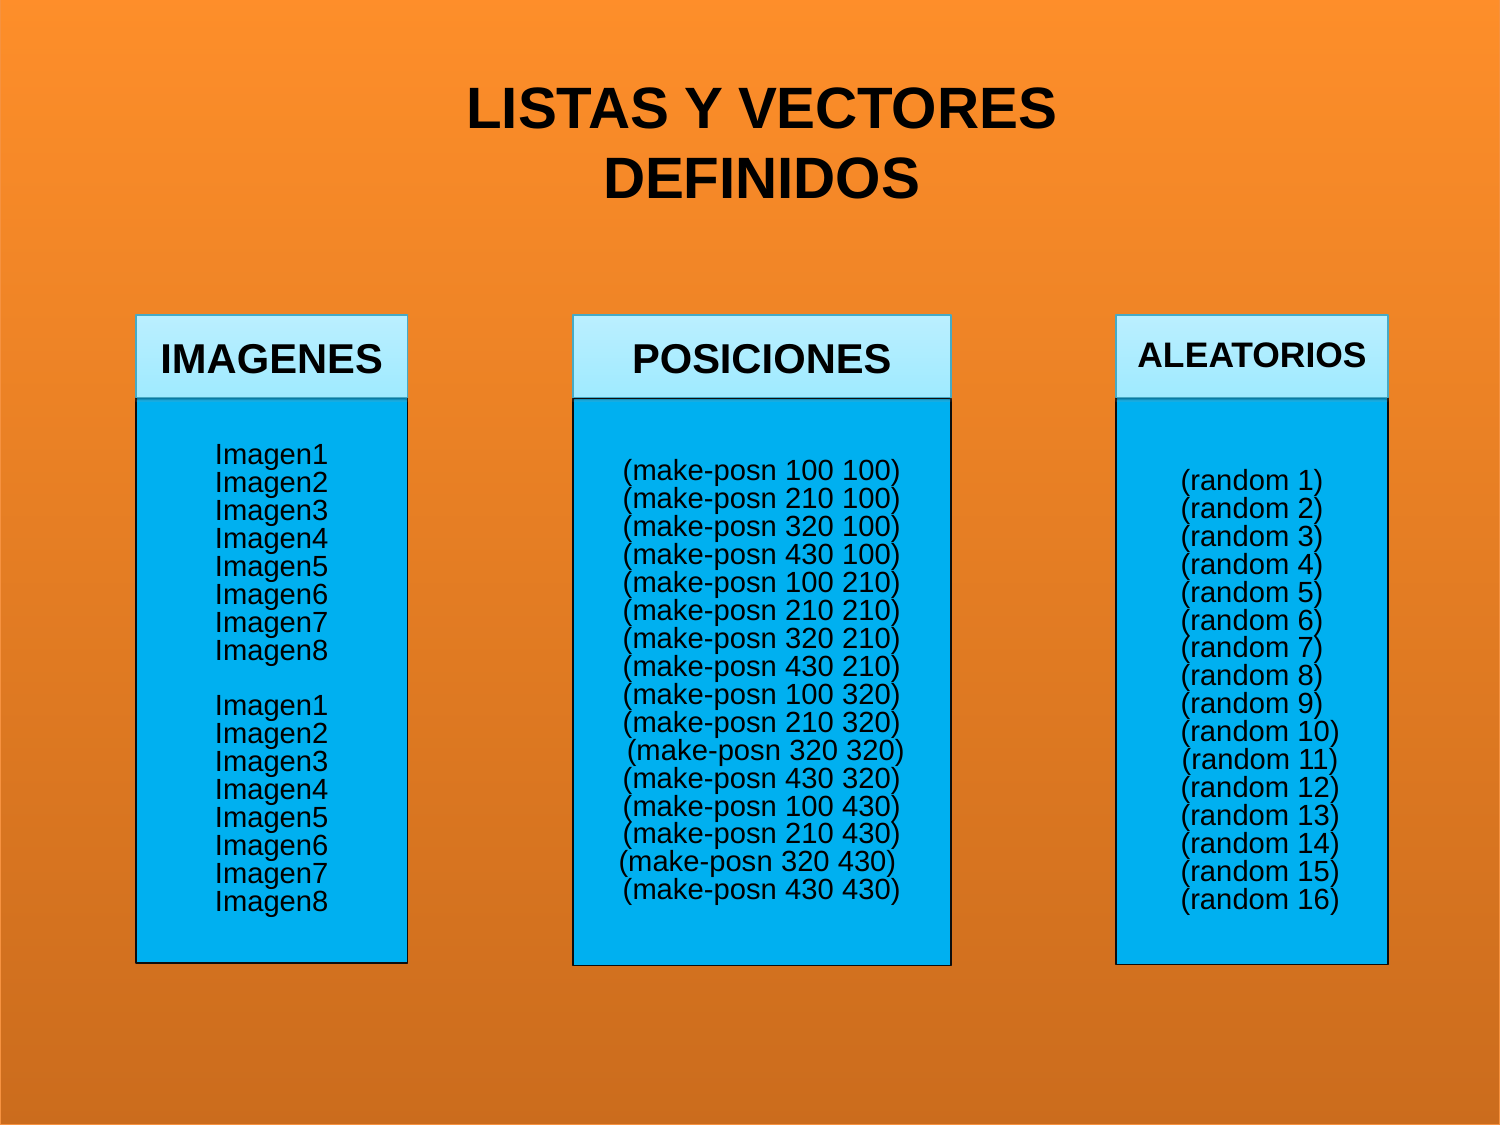

LISTAS Y VECTORES
DEFINIDOS
ALEATORIOS
IMAGENES
POSICIONES
Imagen1
Imagen2
Imagen3
Imagen4
Imagen5
Imagen6
Imagen7
Imagen8
Imagen1
Imagen2
Imagen3
Imagen4
Imagen5
Imagen6
Imagen7
Imagen8
(random 1)
(random 2)
(random 3)
(random 4)
(random 5)
(random 6)
(random 7)
(random 8)
(random 9)
 (random 10)
 (random 11)
 (random 12)
 (random 13)
 (random 14)
 (random 15)
 (random 16)
(make-posn 100 100)
(make-posn 210 100)
(make-posn 320 100)
(make-posn 430 100)
 (make-posn 100 210) (make-posn 210 210)
(make-posn 320 210)
(make-posn 430 210)
(make-posn 100 320)
(make-posn 210 320)
 (make-posn 320 320)
(make-posn 430 320)
(make-posn 100 430)
 (make-posn 210 430)
(make-posn 320 430)
(make-posn 430 430)